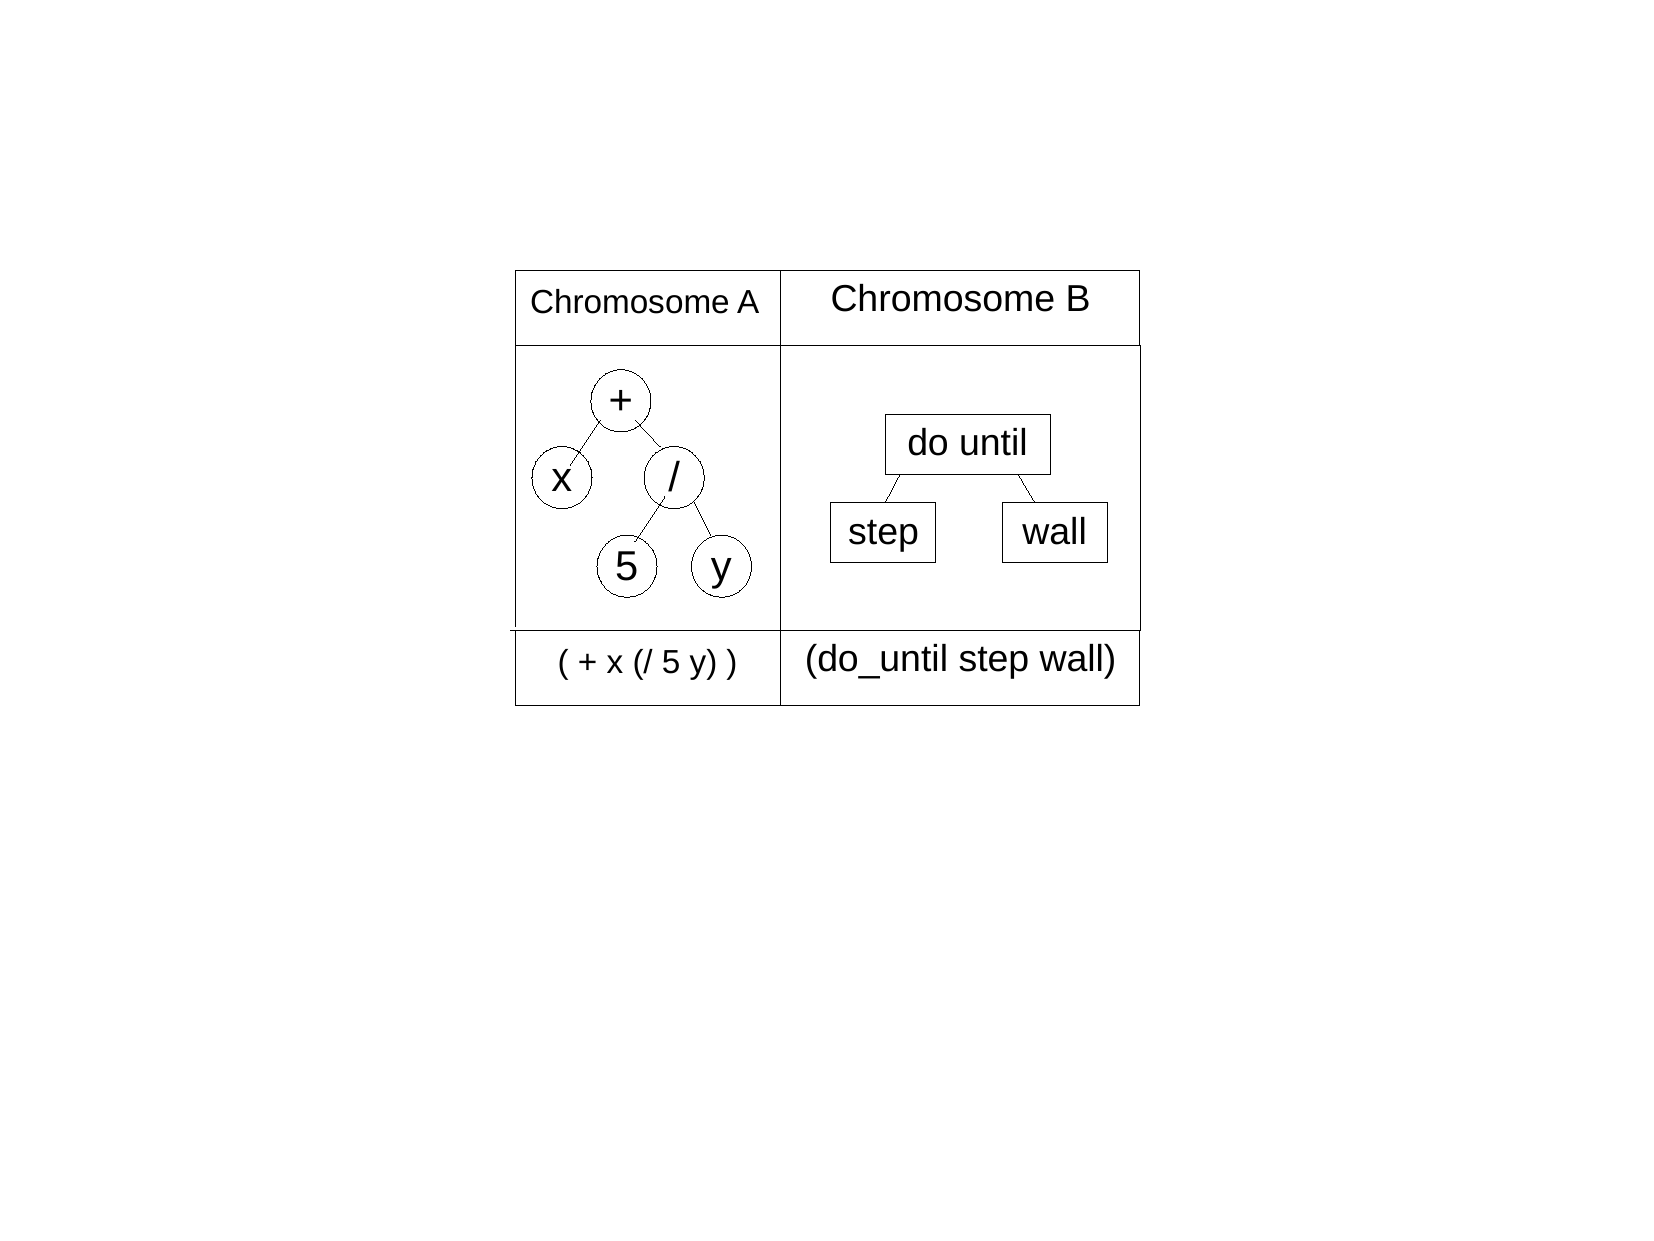

Chromosome B
Chromosome A
+
do until
x
/
step
wall
5
y
(do_until step wall)
( + x (/ 5 y) )